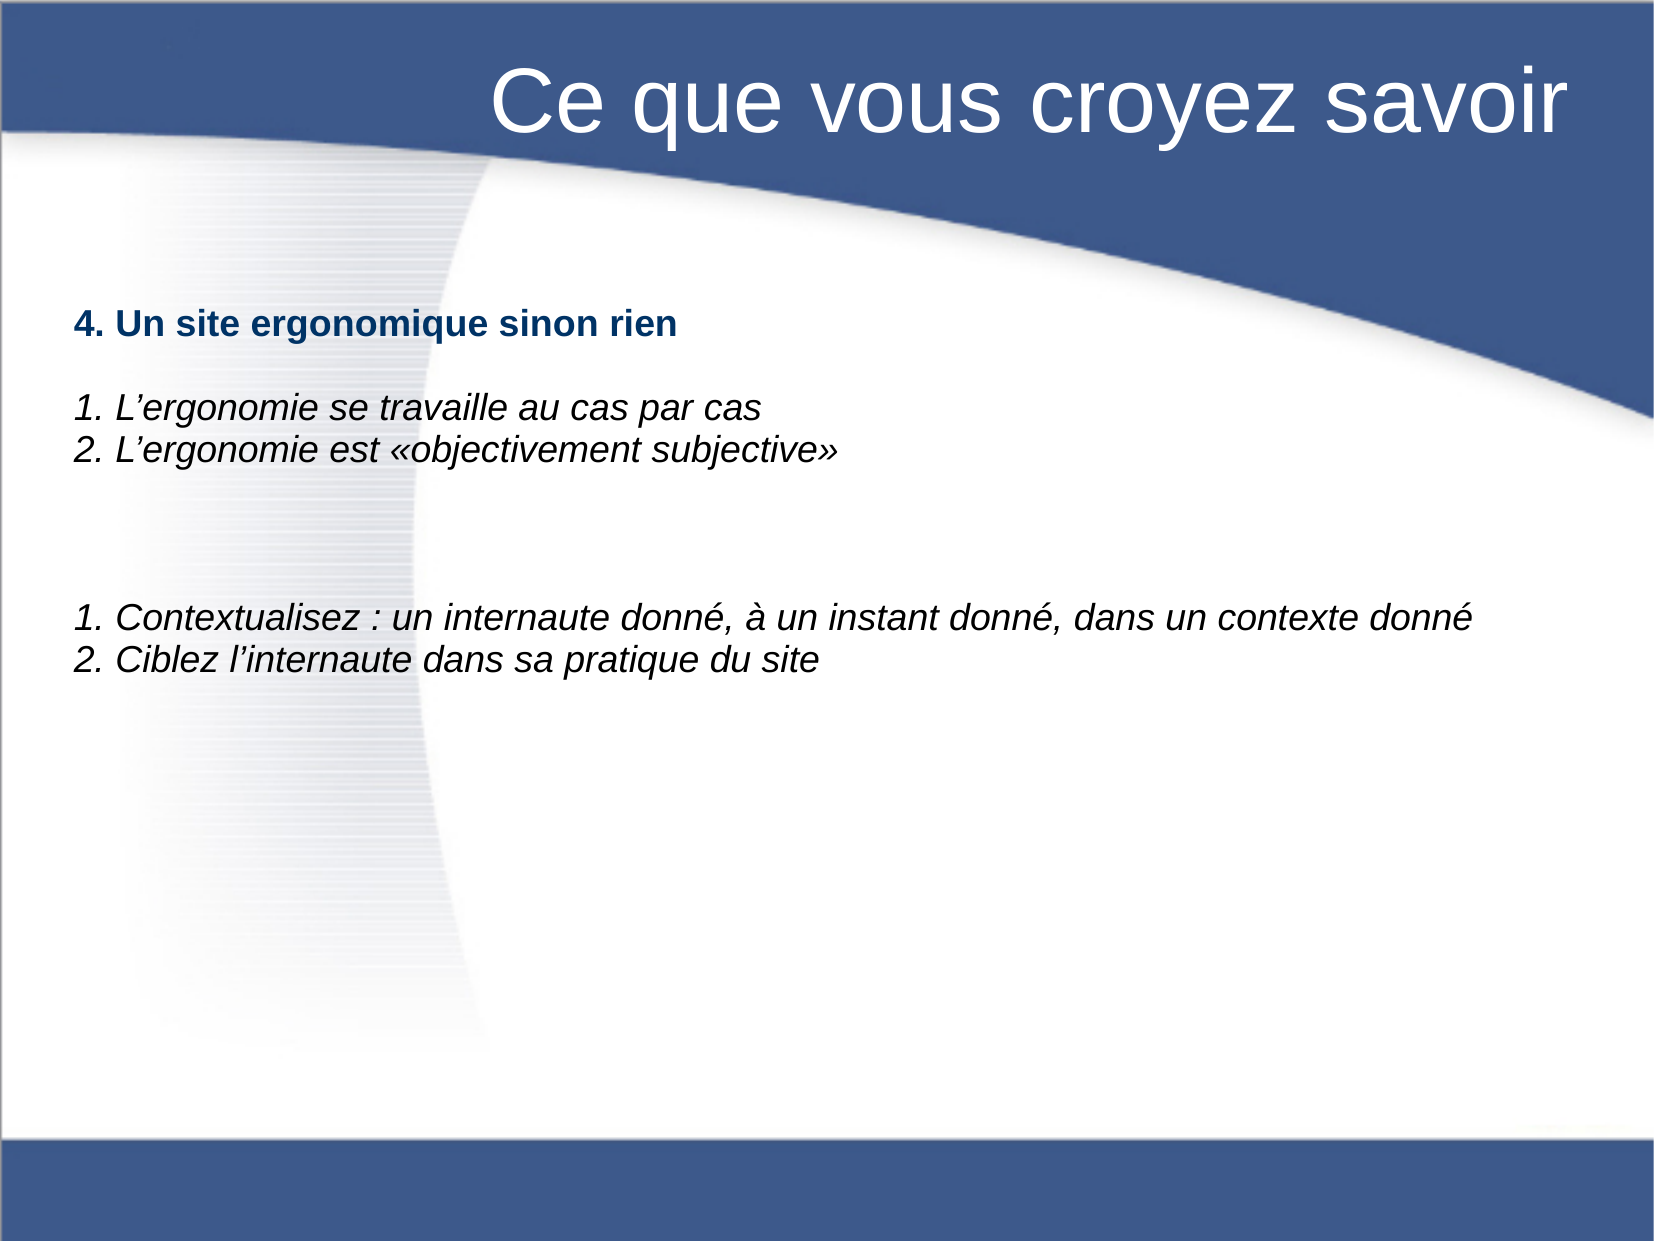

# Ce que vous croyez savoir
4. Un site ergonomique sinon rien
1. L’ergonomie se travaille au cas par cas
2. L’ergonomie est «objectivement subjective»
1. Contextualisez : un internaute donné, à un instant donné, dans un contexte donné
2. Ciblez l’internaute dans sa pratique du site